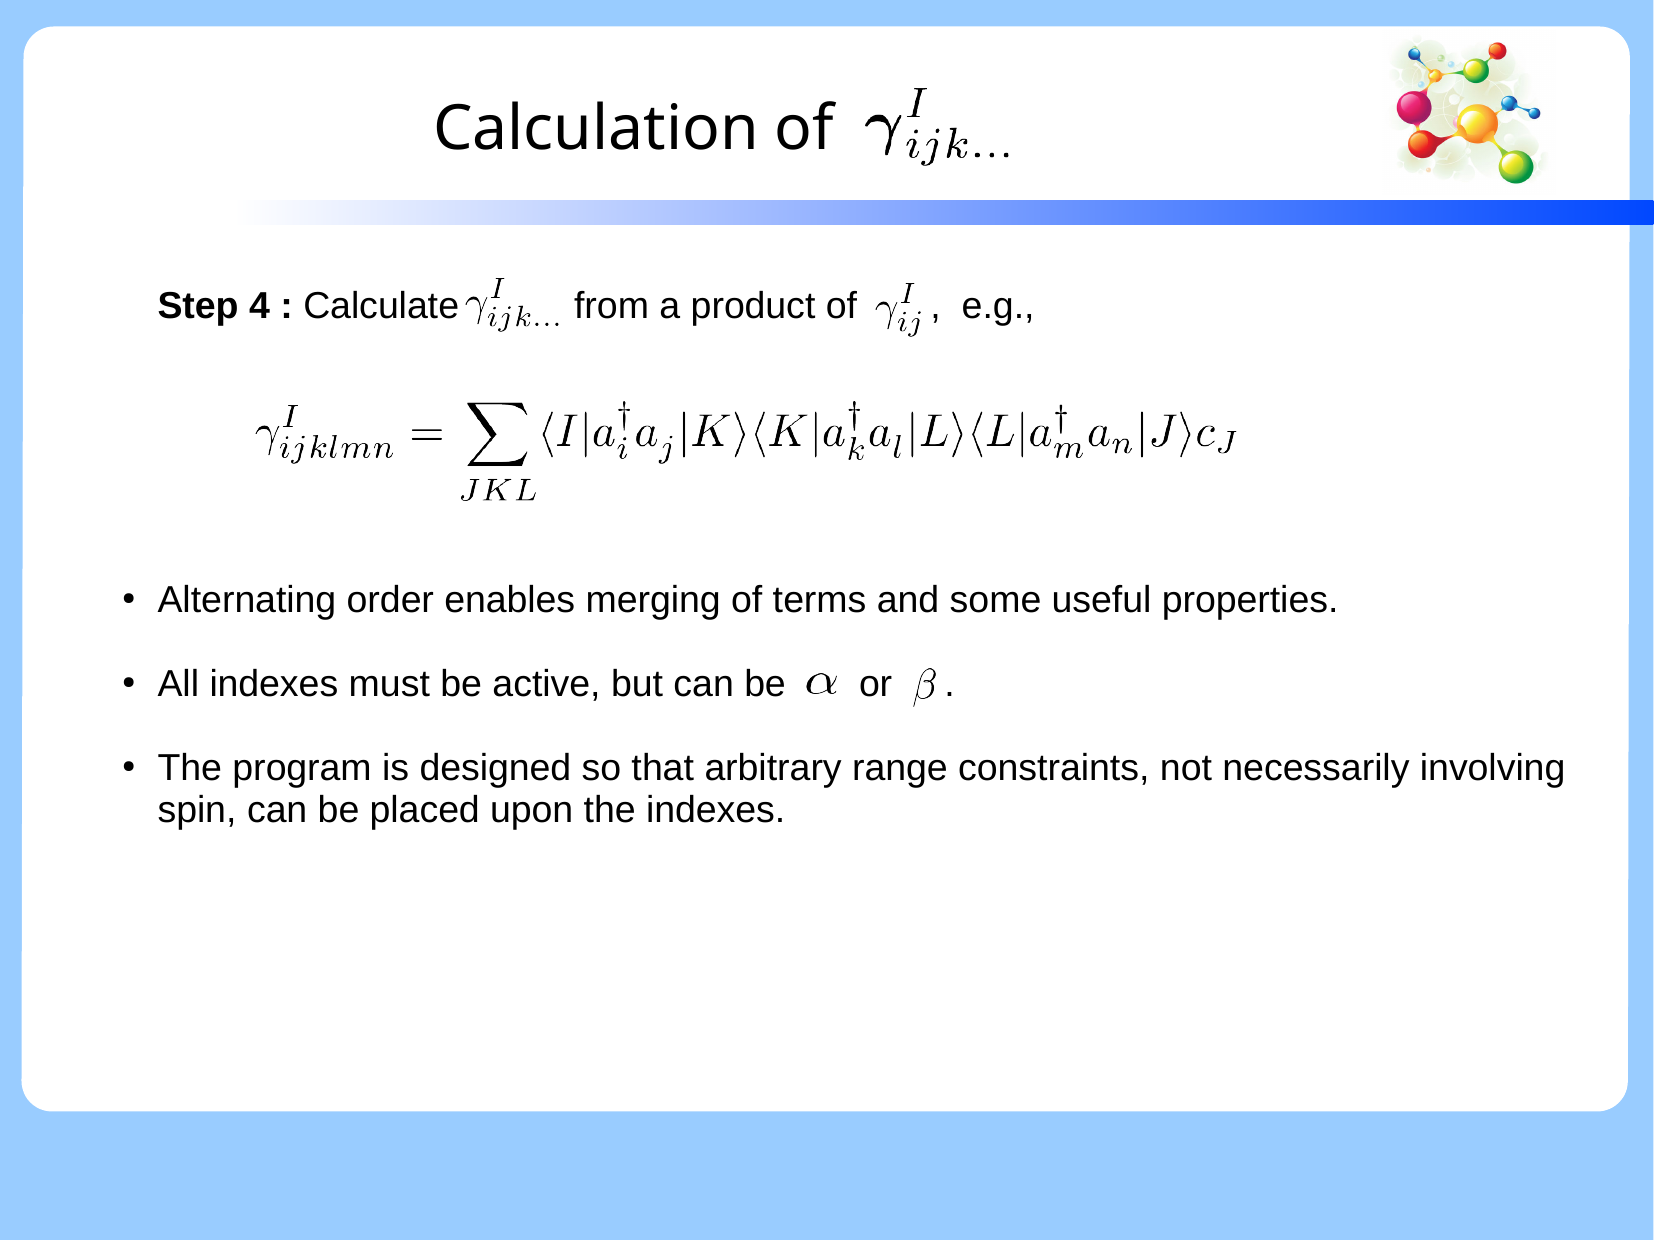

# Calculation of
Step 4 : Calculate from a product of , e.g.,
Alternating order enables merging of terms and some useful properties.
All indexes must be active, but can be or .
The program is designed so that arbitrary range constraints, not necessarily involving spin, can be placed upon the indexes.